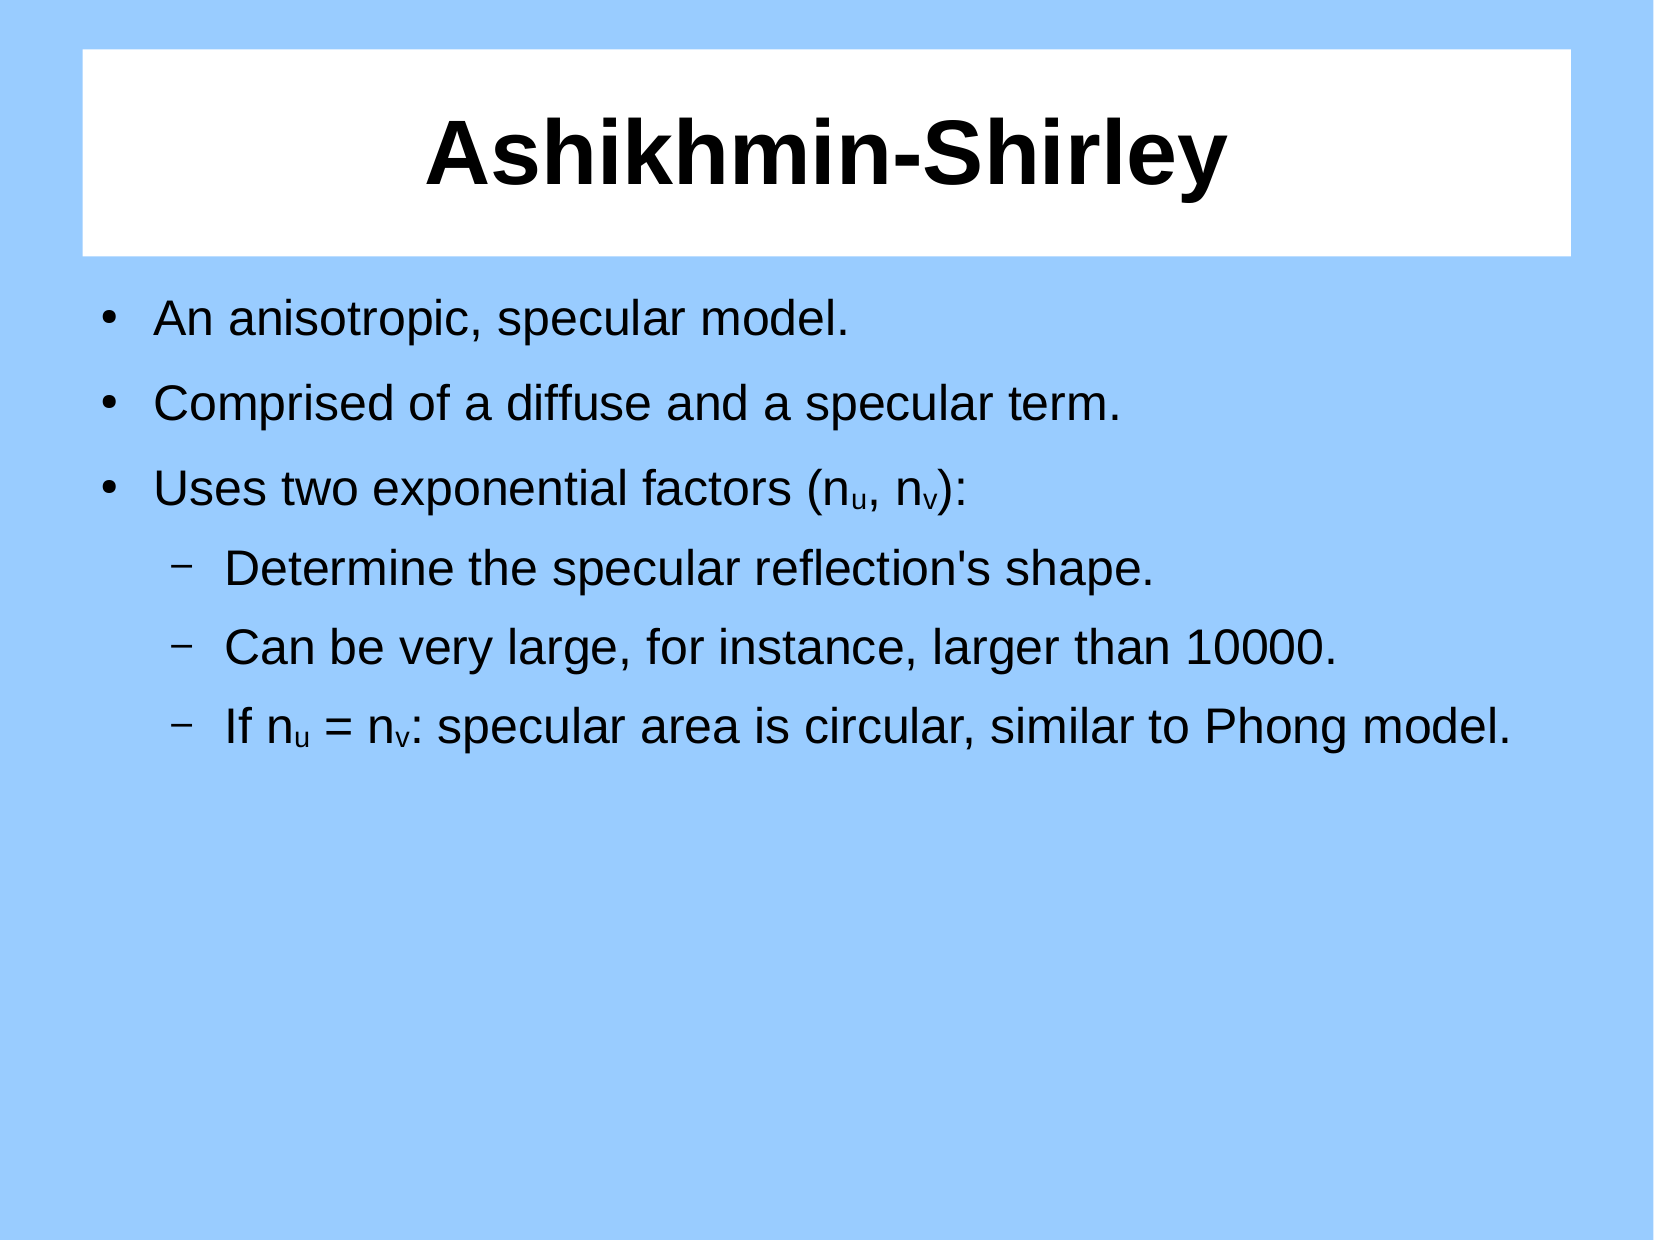

# Ashikhmin-Shirley
An anisotropic, specular model.
Comprised of a diffuse and a specular term.
Uses two exponential factors (nu, nv):
Determine the specular reflection's shape.
Can be very large, for instance, larger than 10000.
If nu = nv: specular area is circular, similar to Phong model.